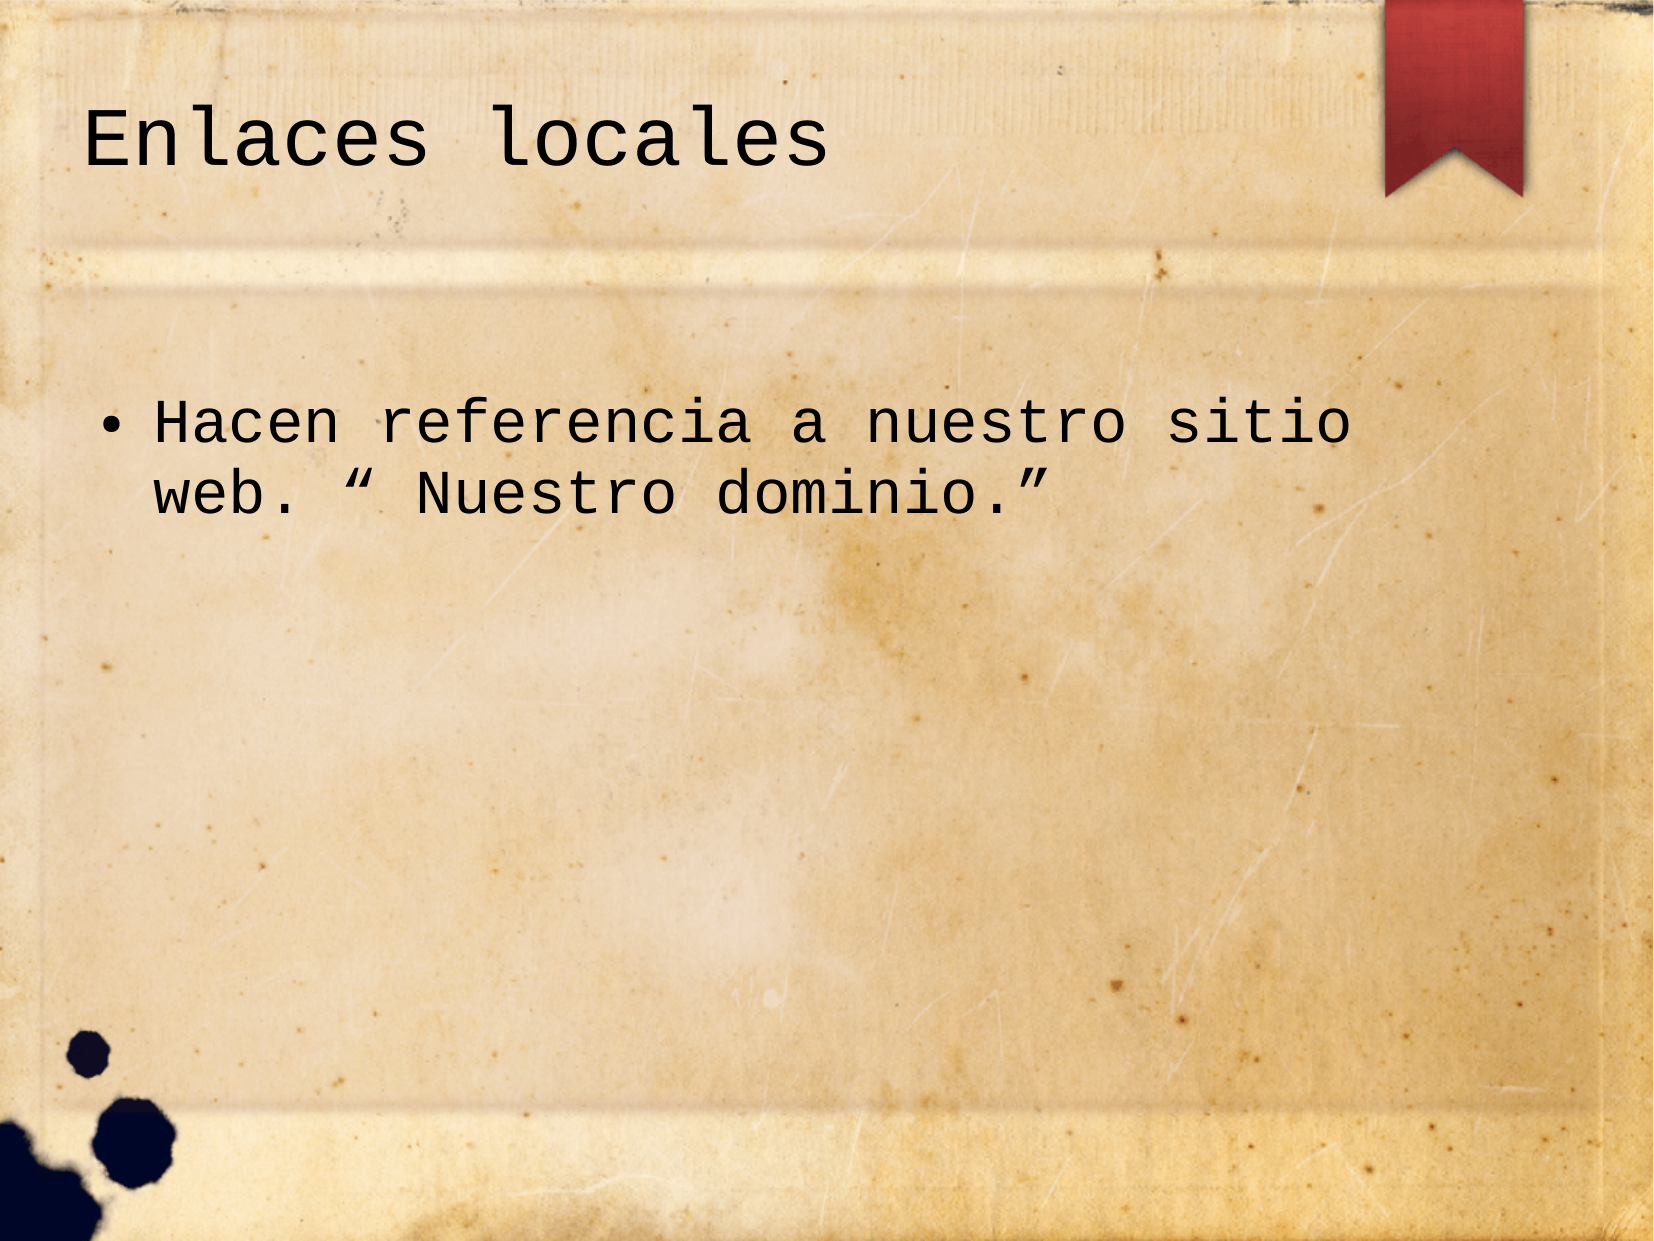

# Enlaces locales
Hacen referencia a nuestro sitio web. “ Nuestro dominio.”